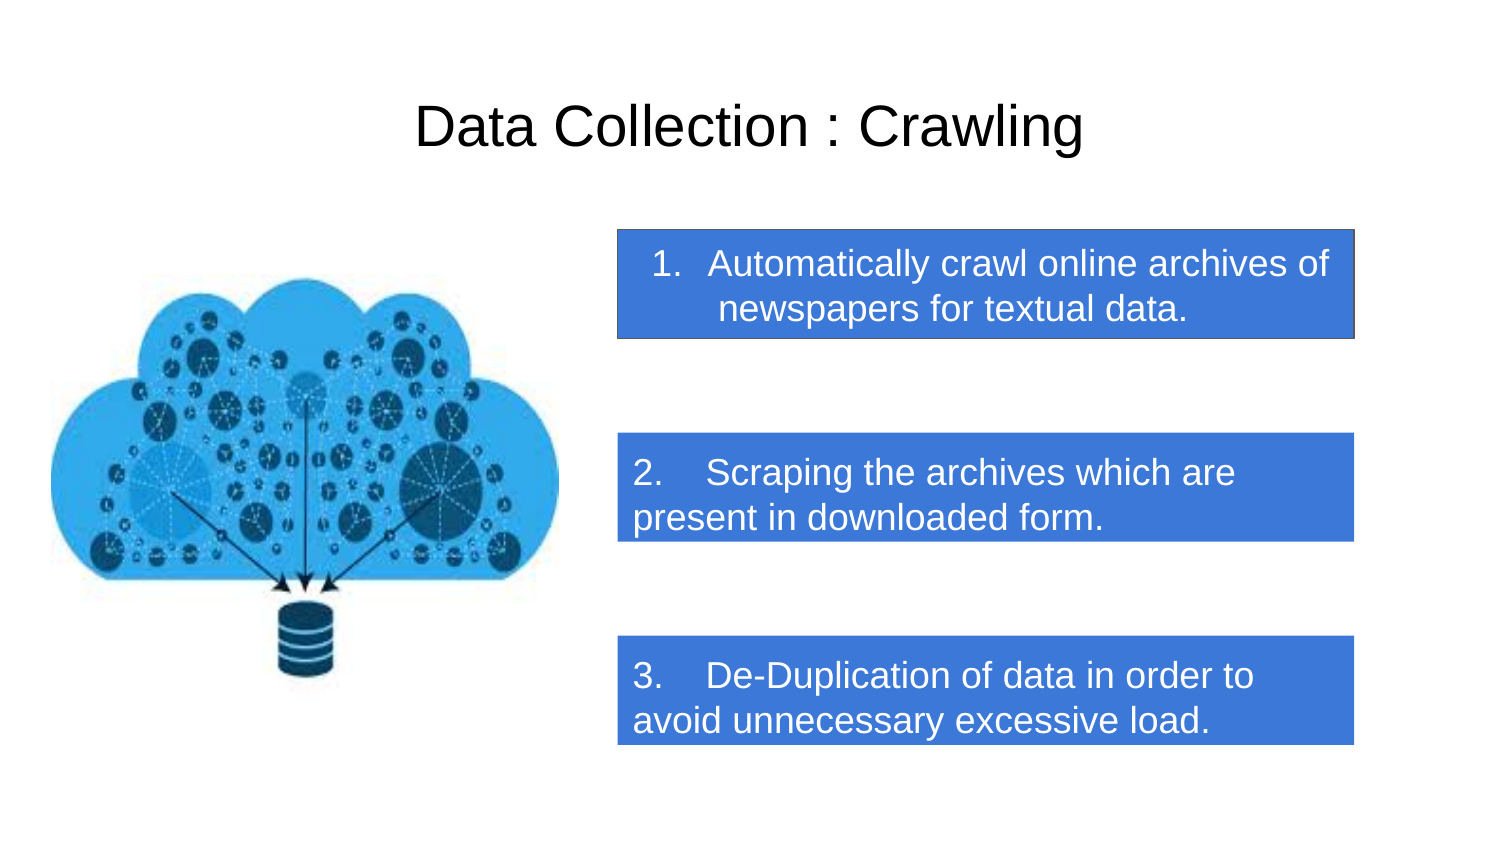

# Data Collection : Crawling
Automatically crawl online archives of newspapers for textual data.
2. Scraping the archives which are present in downloaded form.
3. De-Duplication of data in order to avoid unnecessary excessive load.